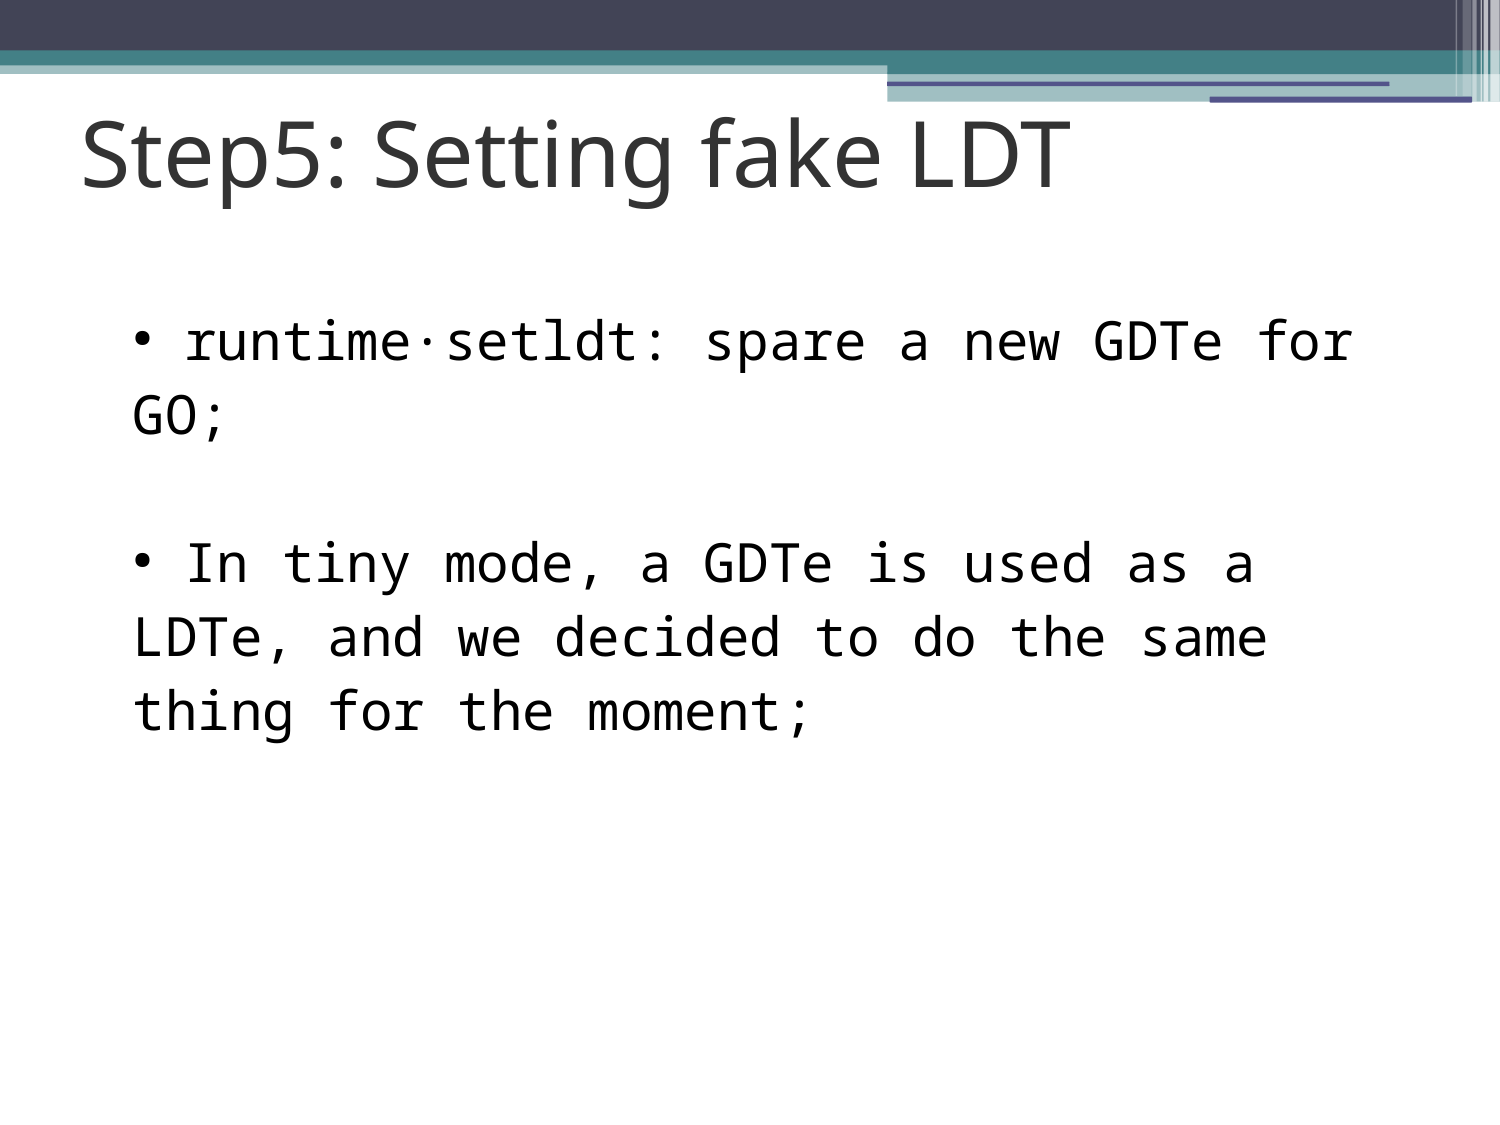

Step5: Setting fake LDT
 runtime·setldt: spare a new GDTe for GO;
 In tiny mode, a GDTe is used as a LDTe, and we decided to do the same thing for the moment;